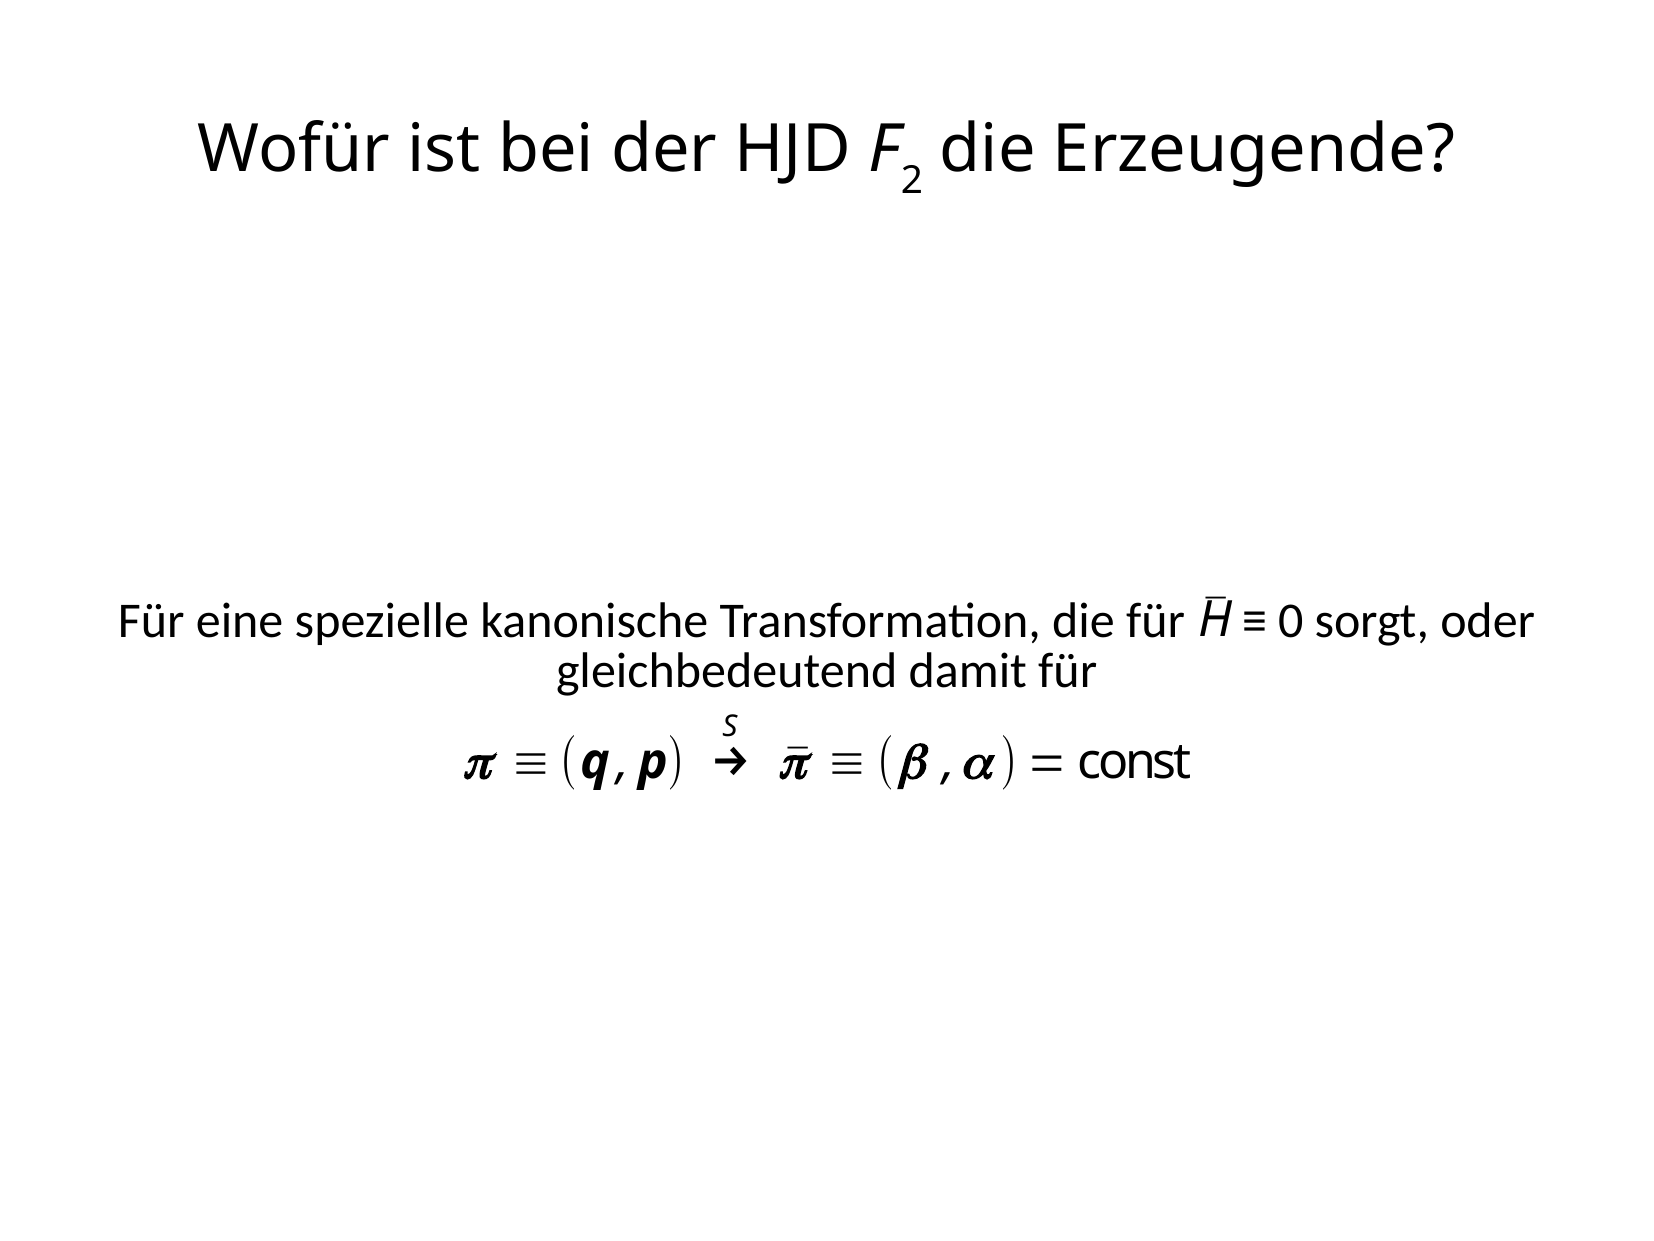

# Wofür ist bei der HJD F2 die Erzeugende?
Für eine spezielle kanonische Transformation, die für ≡ 0 sorgt, oder gleichbedeutend damit für